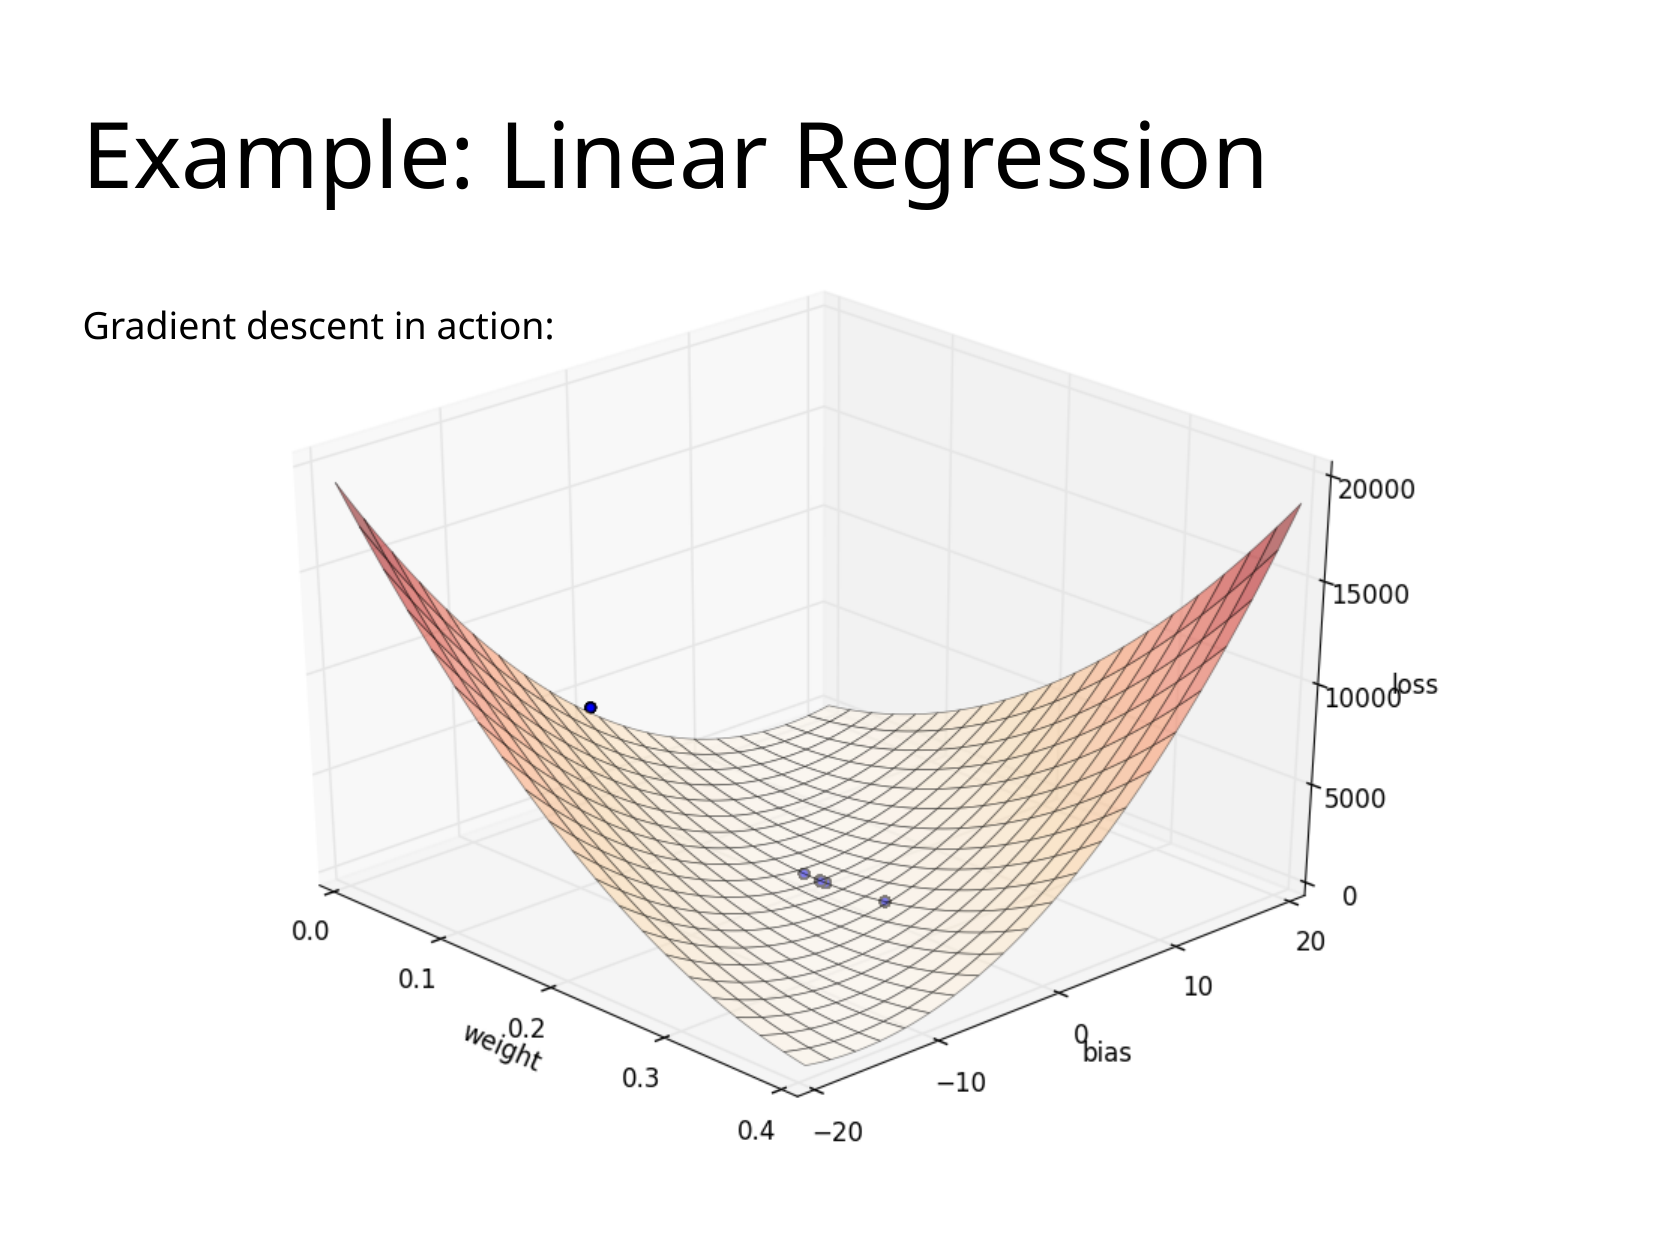

# Example: Linear Regression
Gradient descent in action: